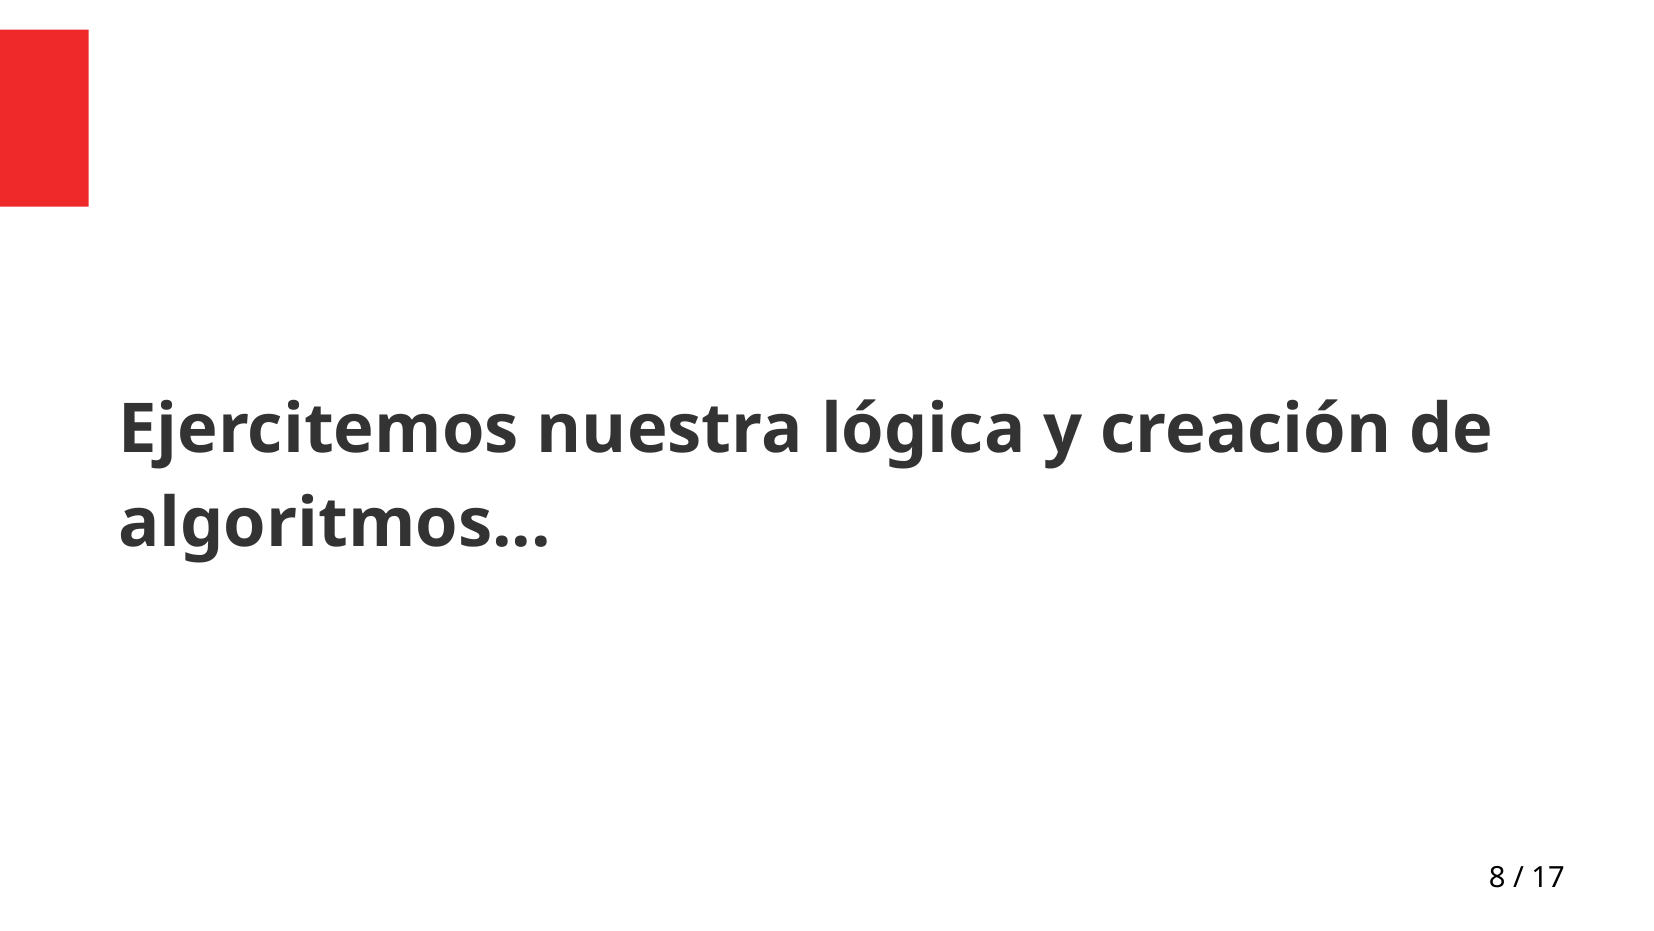

# Ejercitemos nuestra lógica y creación de algoritmos...
8